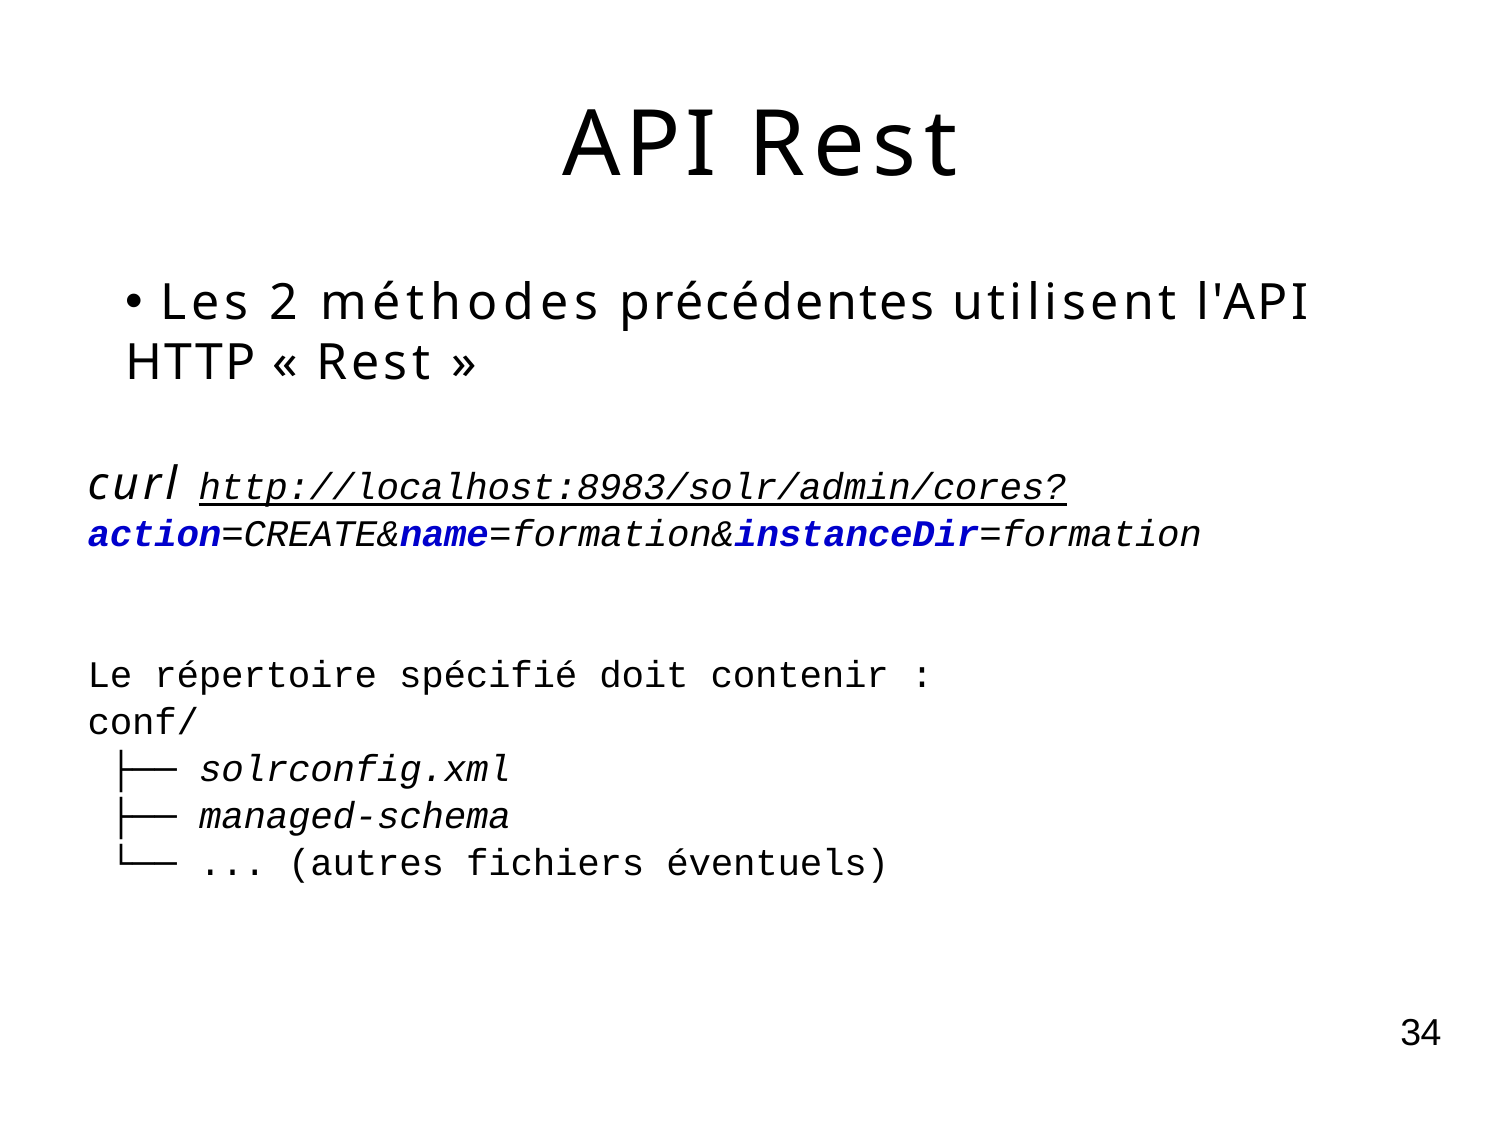

# API Rest
 Les 2 méthodes précédentes utilisent l'API HTTP « Rest »
curl http://localhost:8983/solr/admin/cores? action=CREATE&name=formation&instanceDir=formation
Le répertoire spécifié doit contenir :
conf/
 ├── solrconfig.xml
 ├── managed-schema
 └── ... (autres fichiers éventuels)
34